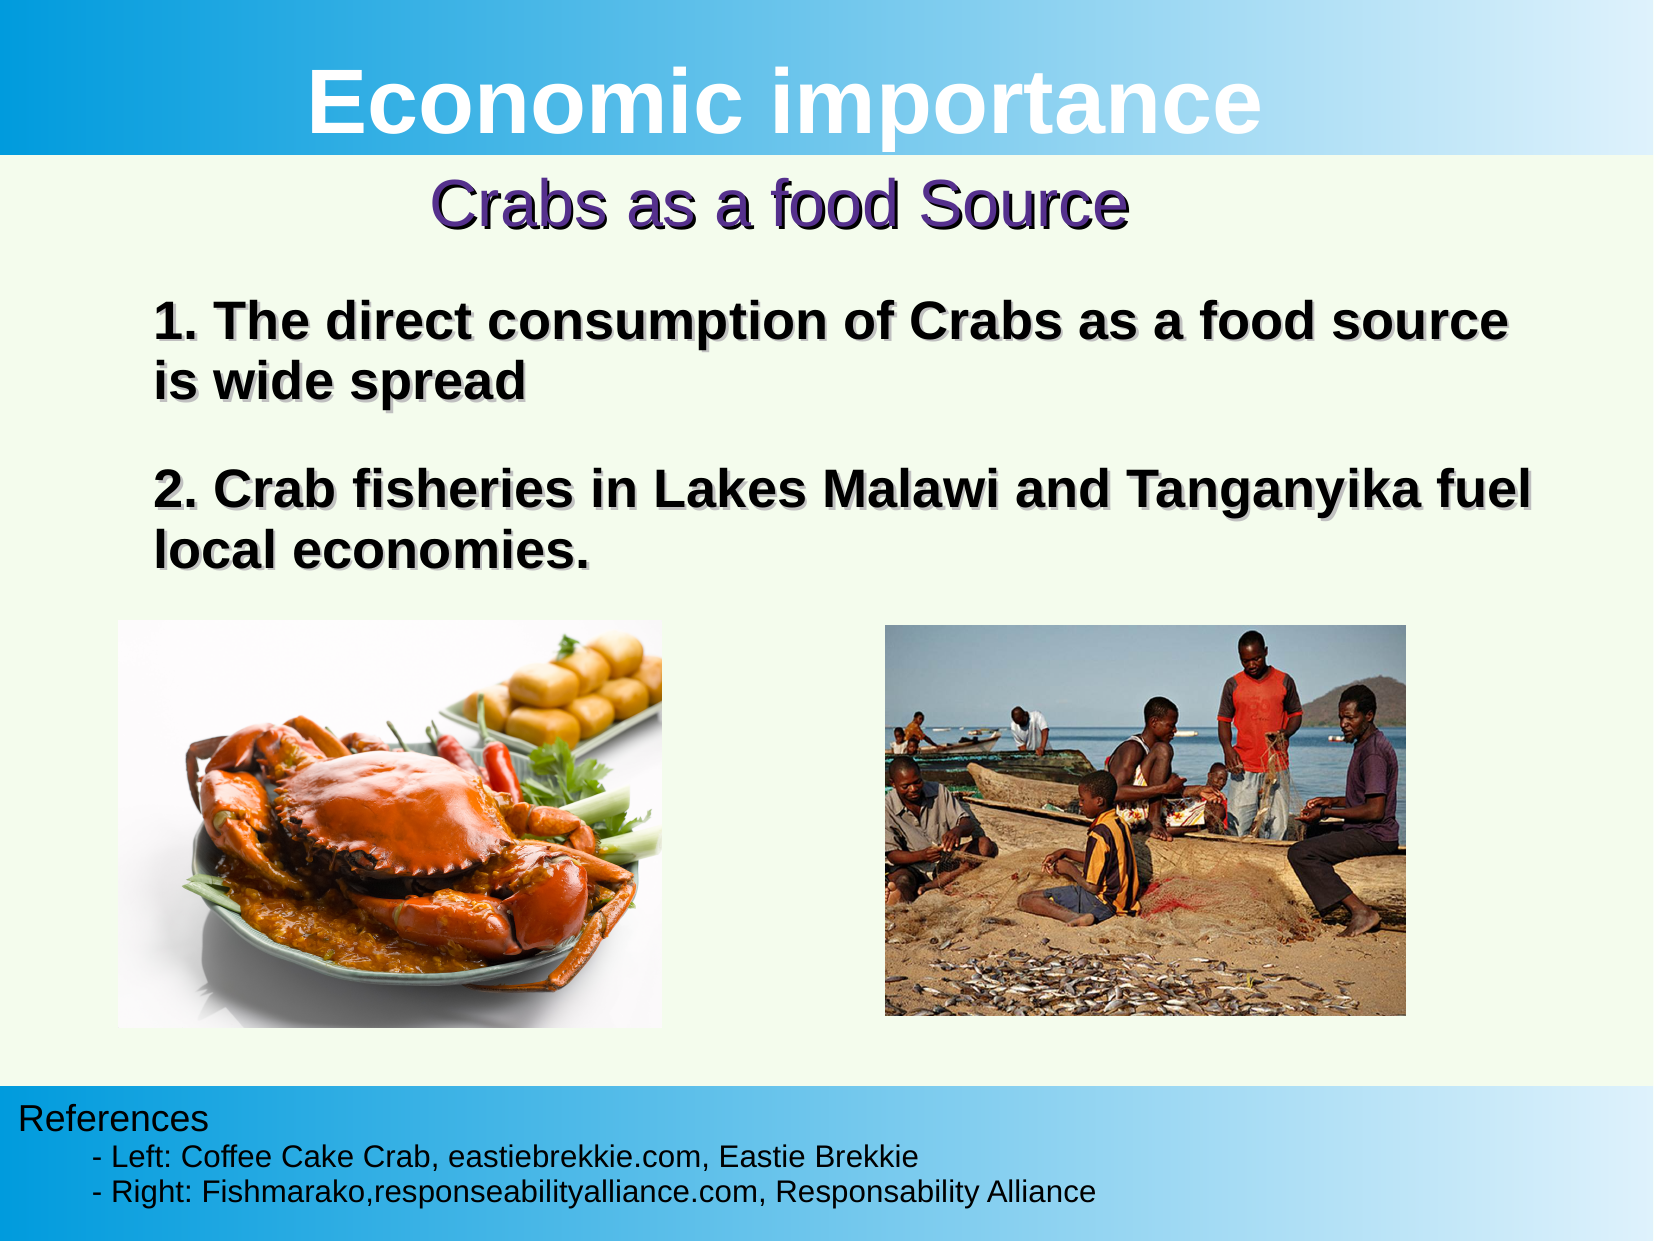

# Economic importance
 Crabs as a food Source
1. The direct consumption of Crabs as a food source is wide spread
2. Crab fisheries in Lakes Malawi and Tanganyika fuel local economies.
References
	- Left: Coffee Cake Crab, eastiebrekkie.com, Eastie Brekkie
	- Right: Fishmarako,responseabilityalliance.com, Responsability Alliance